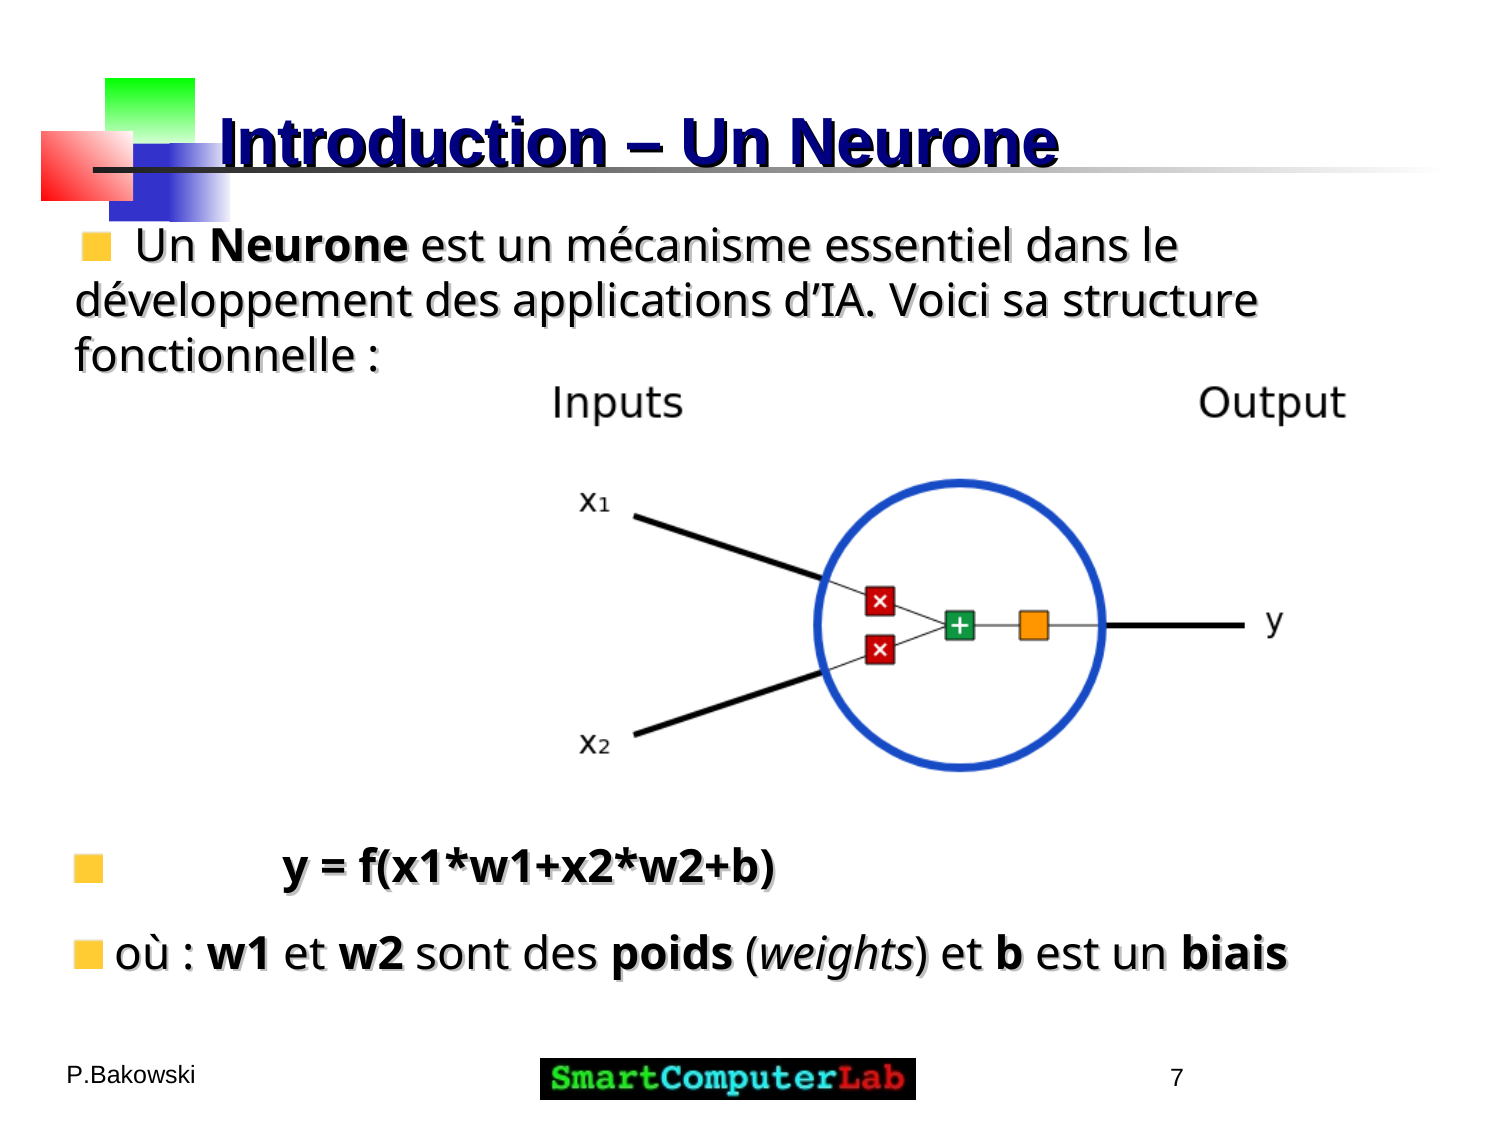

# Introduction – Un Neurone
 Un Neurone est un mécanisme essentiel dans le développement des applications d’IA. Voici sa structure fonctionnelle :
 y = f(x1*w1+x2*w2+b)
 où : w1 et w2 sont des poids (weights) et b est un biais
7